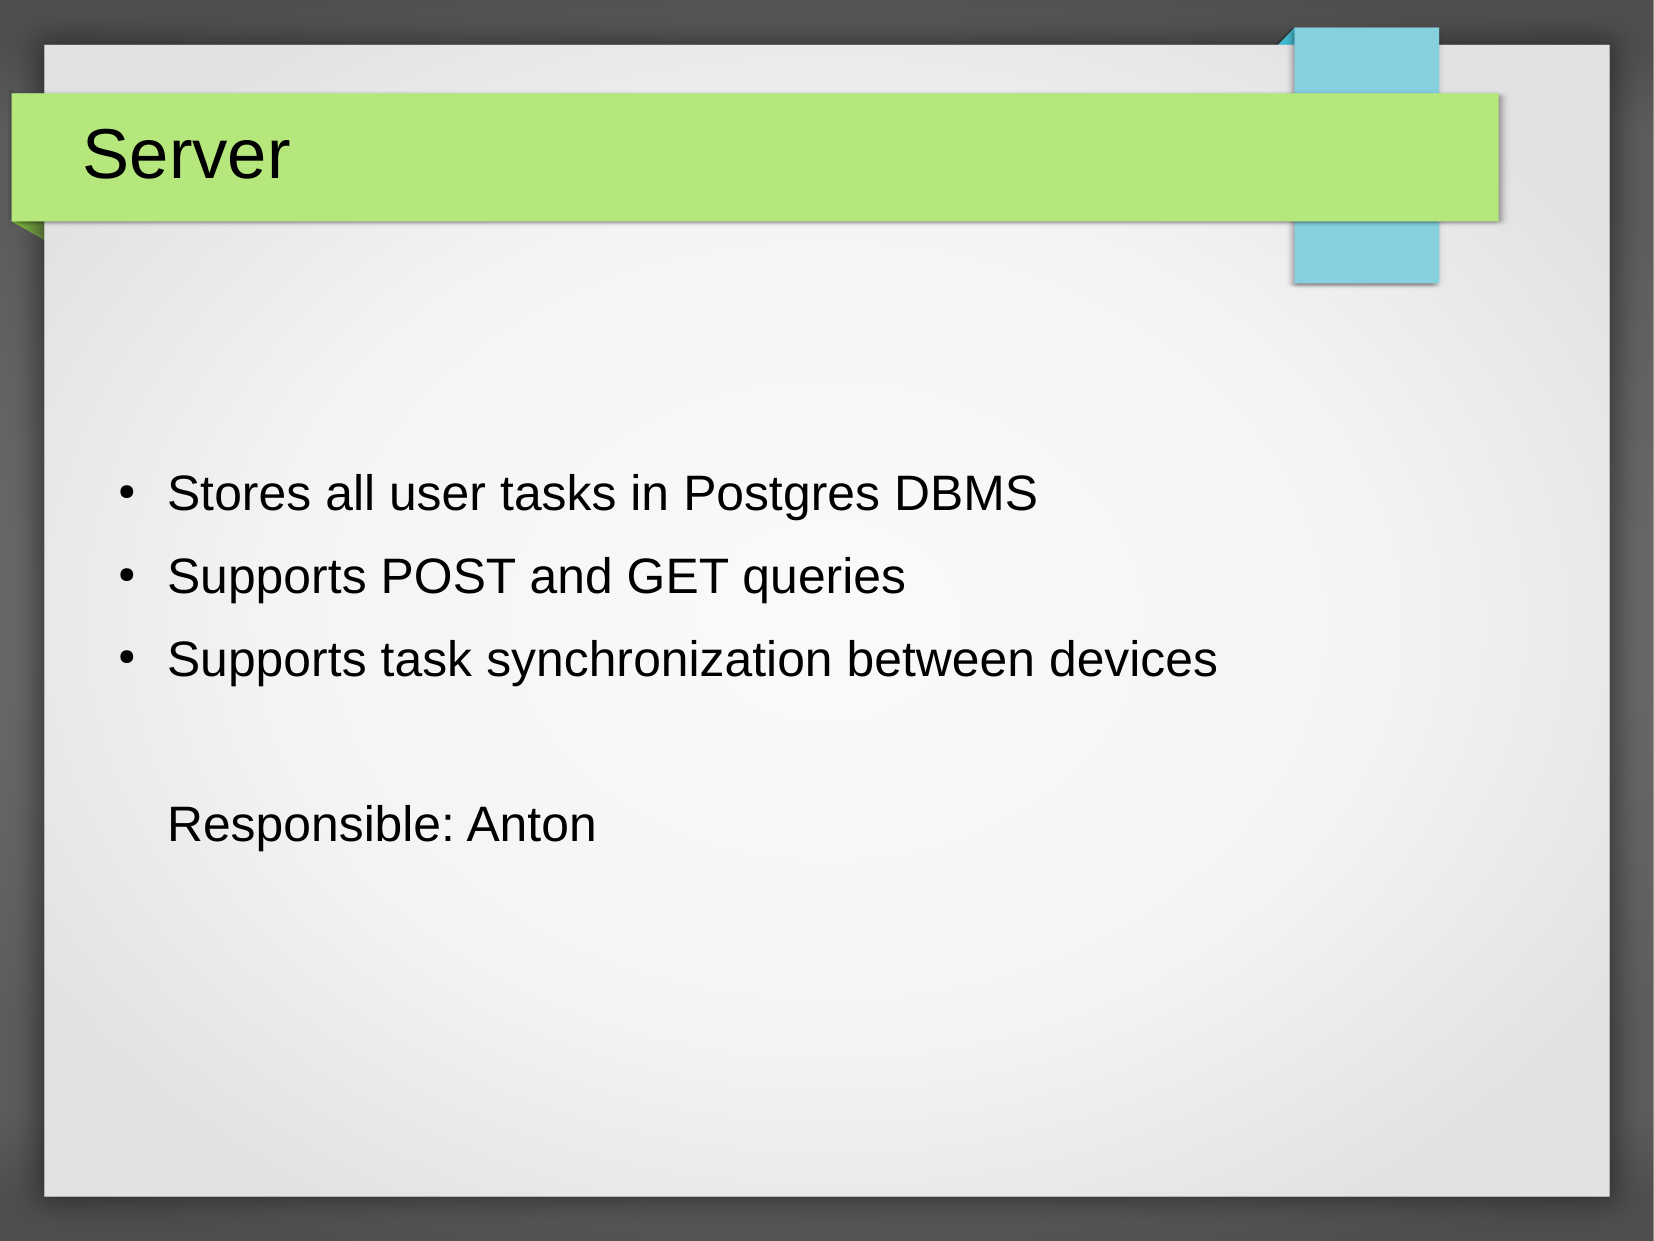

# Server
Stores all user tasks in Postgres DBMS
Supports POST and GET queries
Supports task synchronization between devices
Responsible: Anton